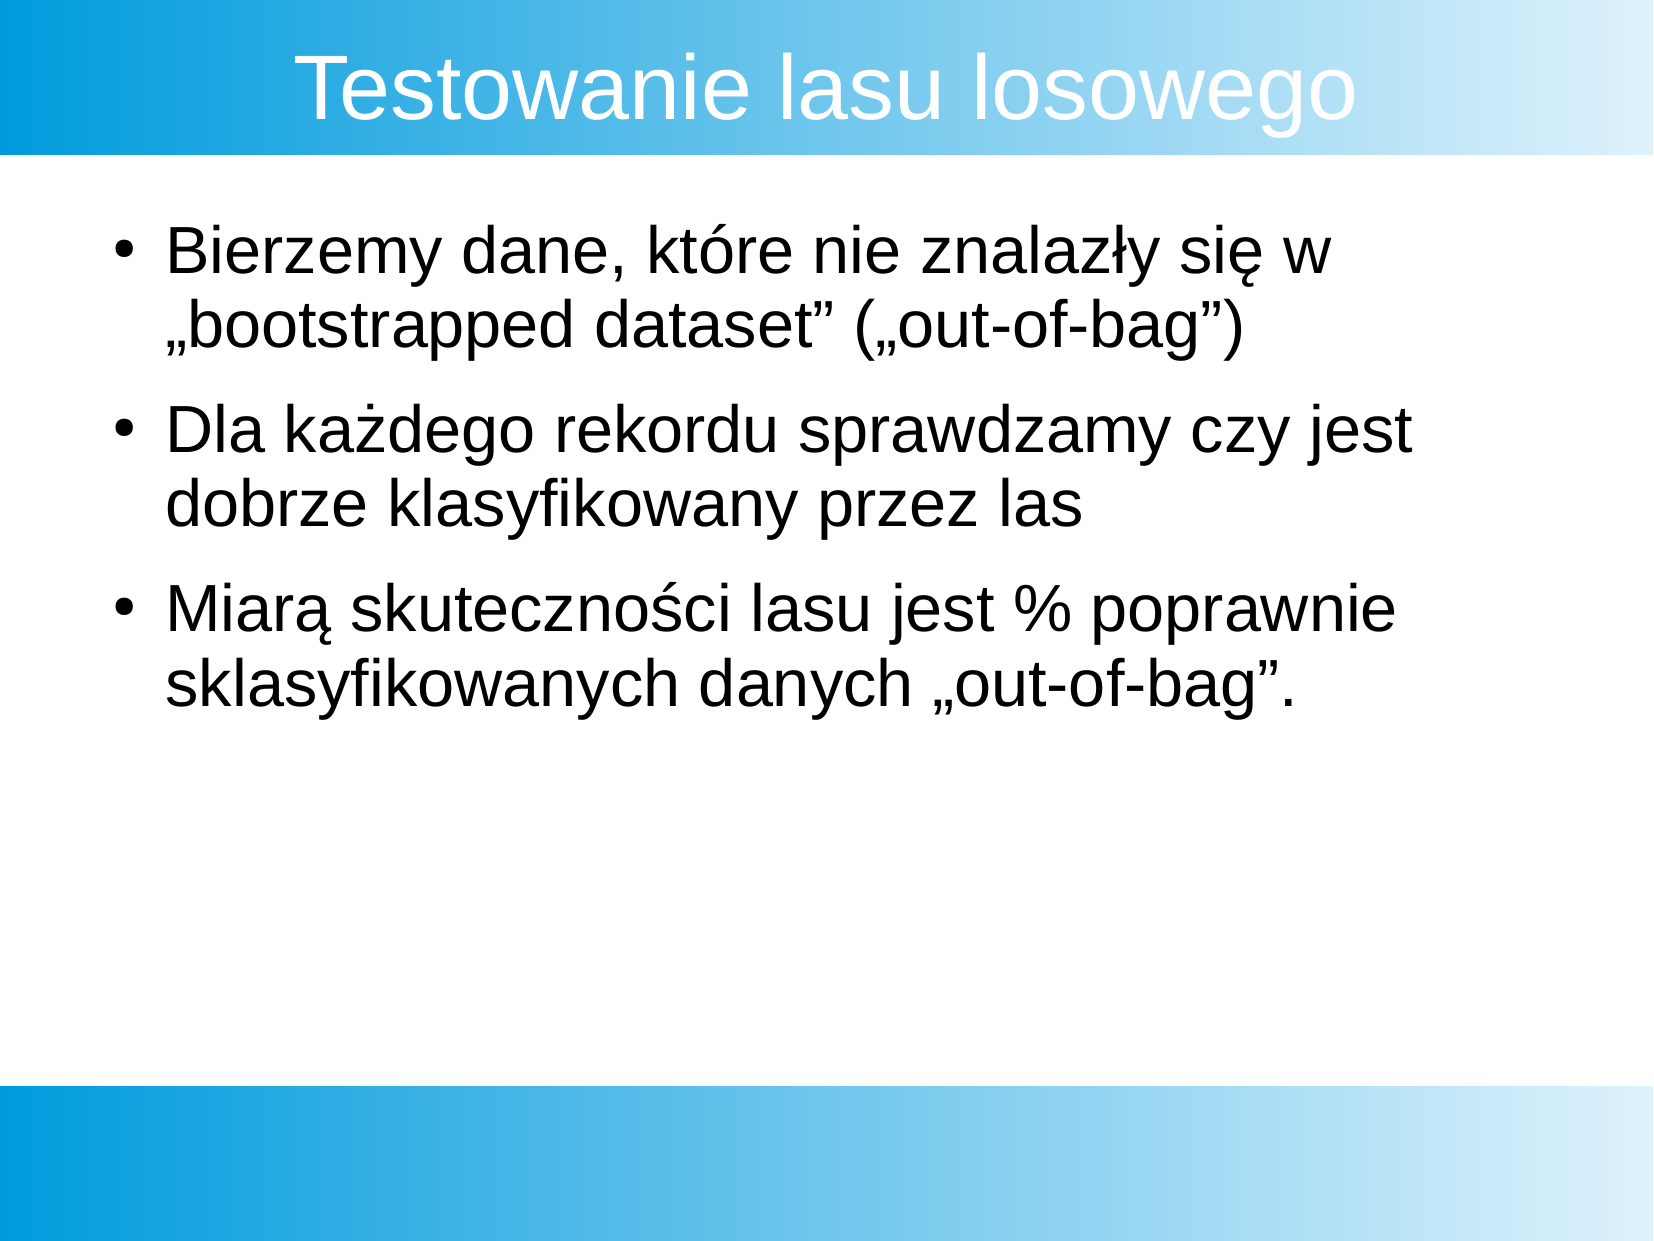

# Testowanie lasu losowego
Bierzemy dane, które nie znalazły się w „bootstrapped dataset” („out-of-bag”)
Dla każdego rekordu sprawdzamy czy jest dobrze klasyfikowany przez las
Miarą skuteczności lasu jest % poprawnie sklasyfikowanych danych „out-of-bag”.